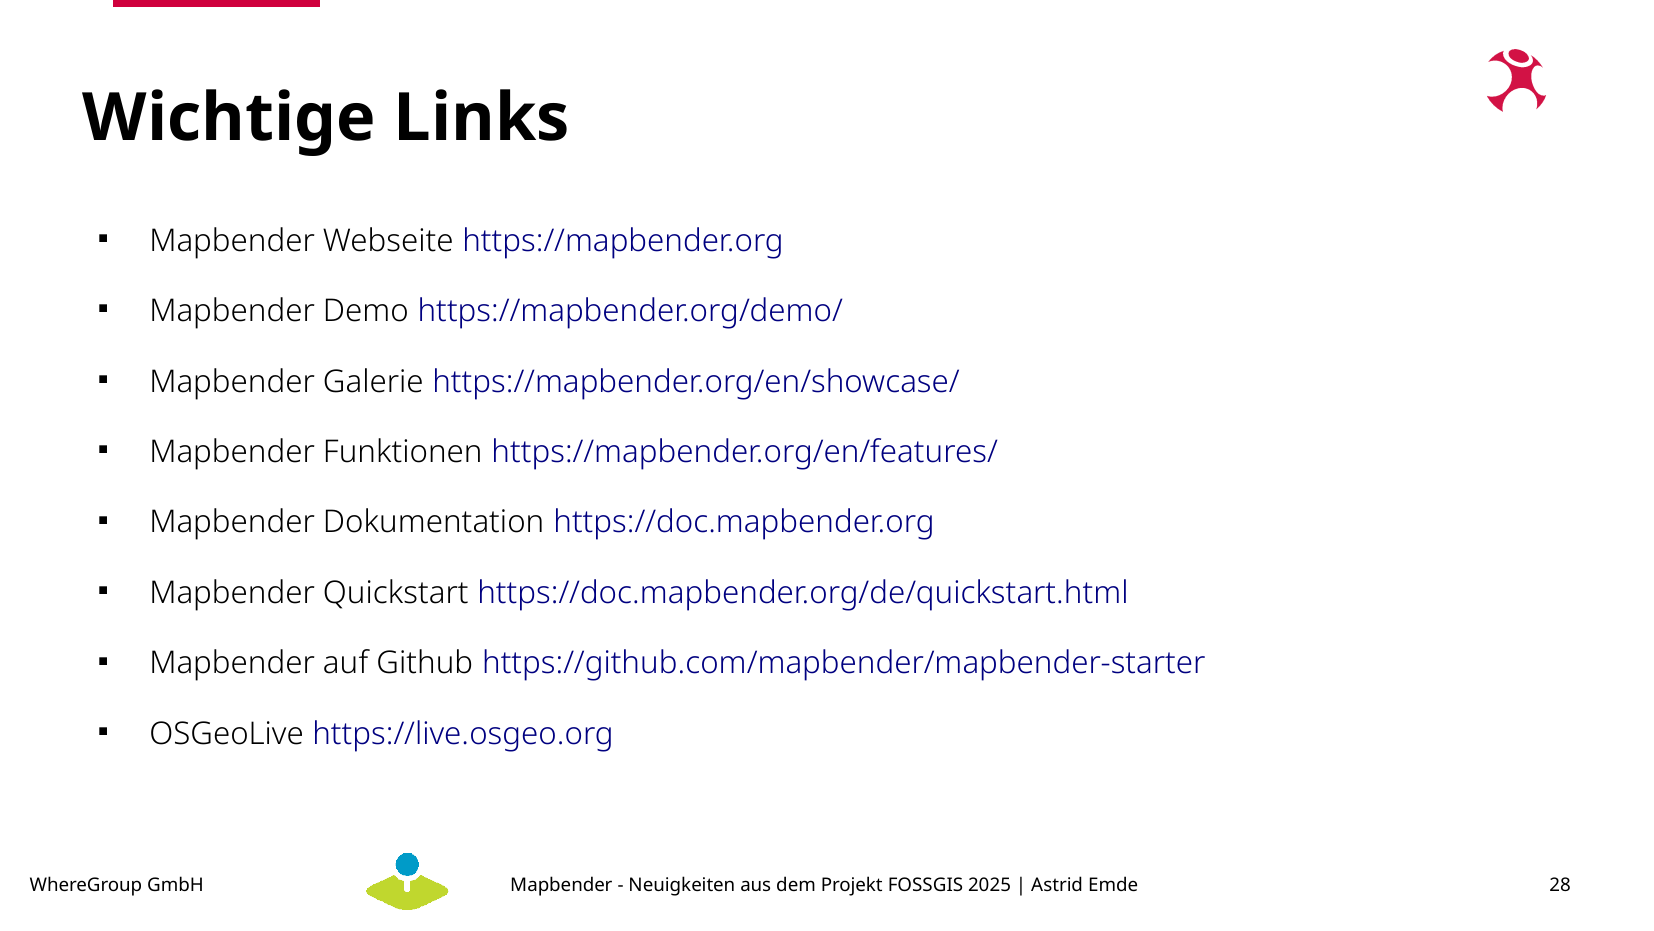

# Wichtige Links
Mapbender Webseite https://mapbender.org
Mapbender Demo https://mapbender.org/demo/
Mapbender Galerie https://mapbender.org/en/showcase/
Mapbender Funktionen https://mapbender.org/en/features/
Mapbender Dokumentation https://doc.mapbender.org
Mapbender Quickstart https://doc.mapbender.org/de/quickstart.html
Mapbender auf Github https://github.com/mapbender/mapbender-starter
OSGeoLive https://live.osgeo.org
WhereGroup GmbH
Mapbender - Neuigkeiten aus dem Projekt FOSSGIS 2025 | Astrid Emde
28